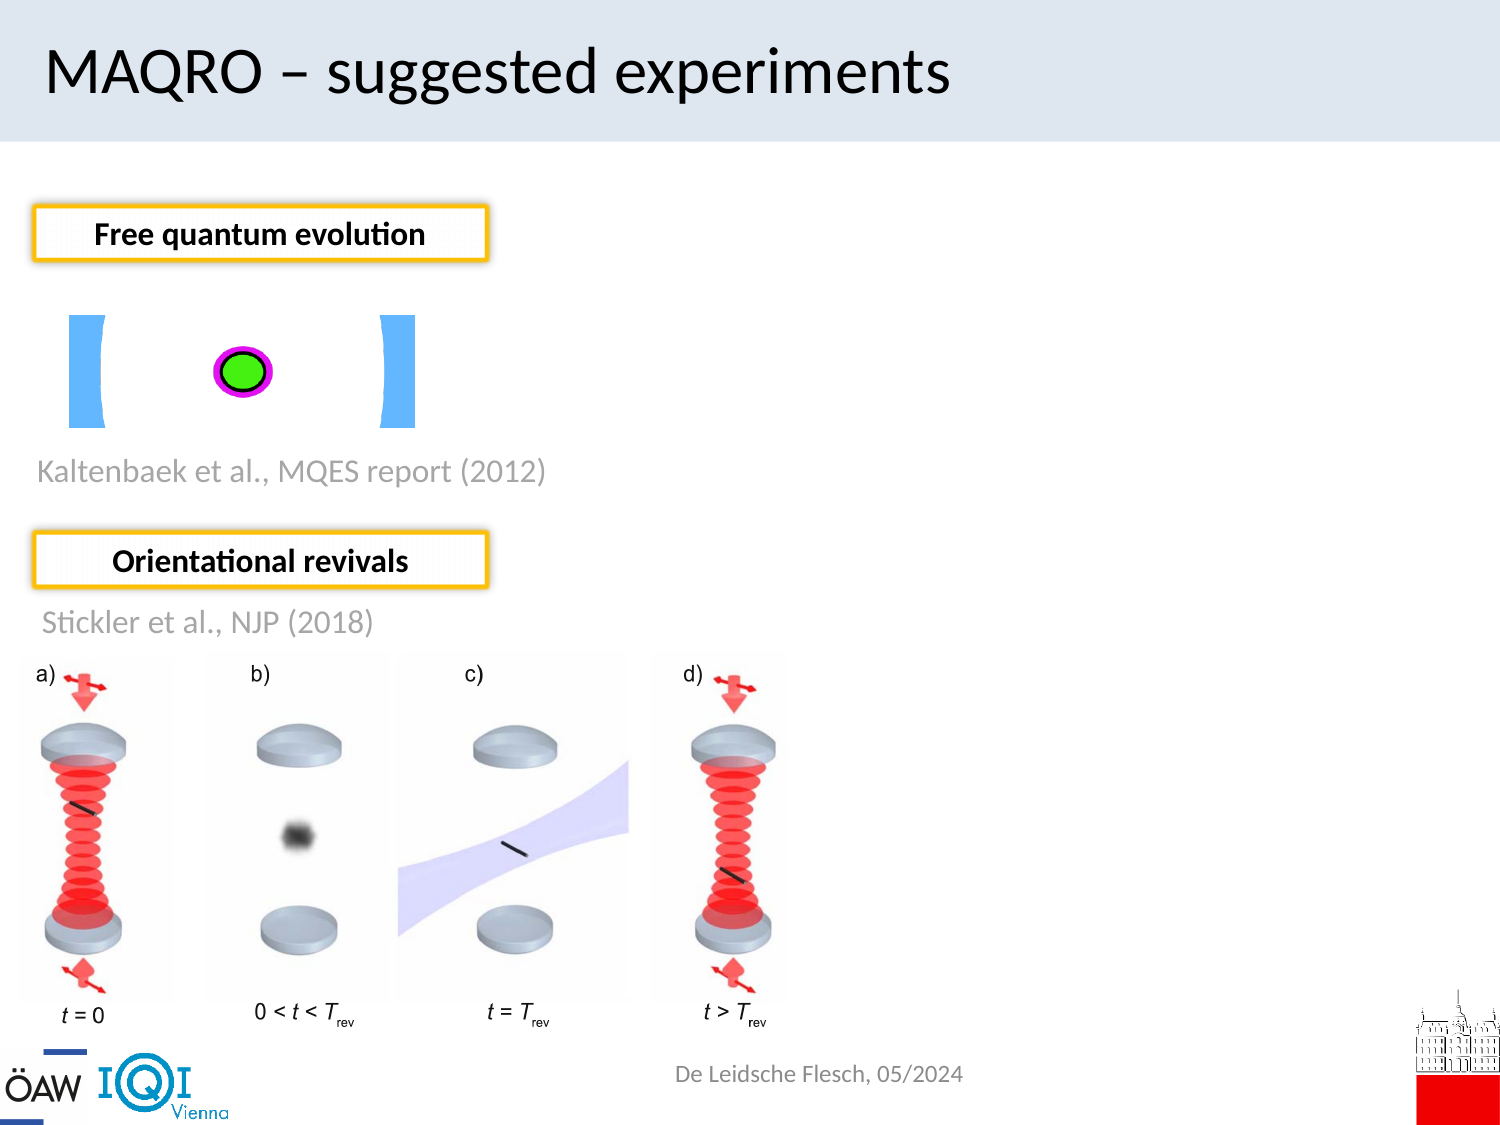

# MAQRO – suggested experiments
Free quantum evolution
Kaltenbaek et al., MQES report (2012)
Orientational revivals
Stickler et al., NJP (2018)
De Leidsche Flesch, 05/2024